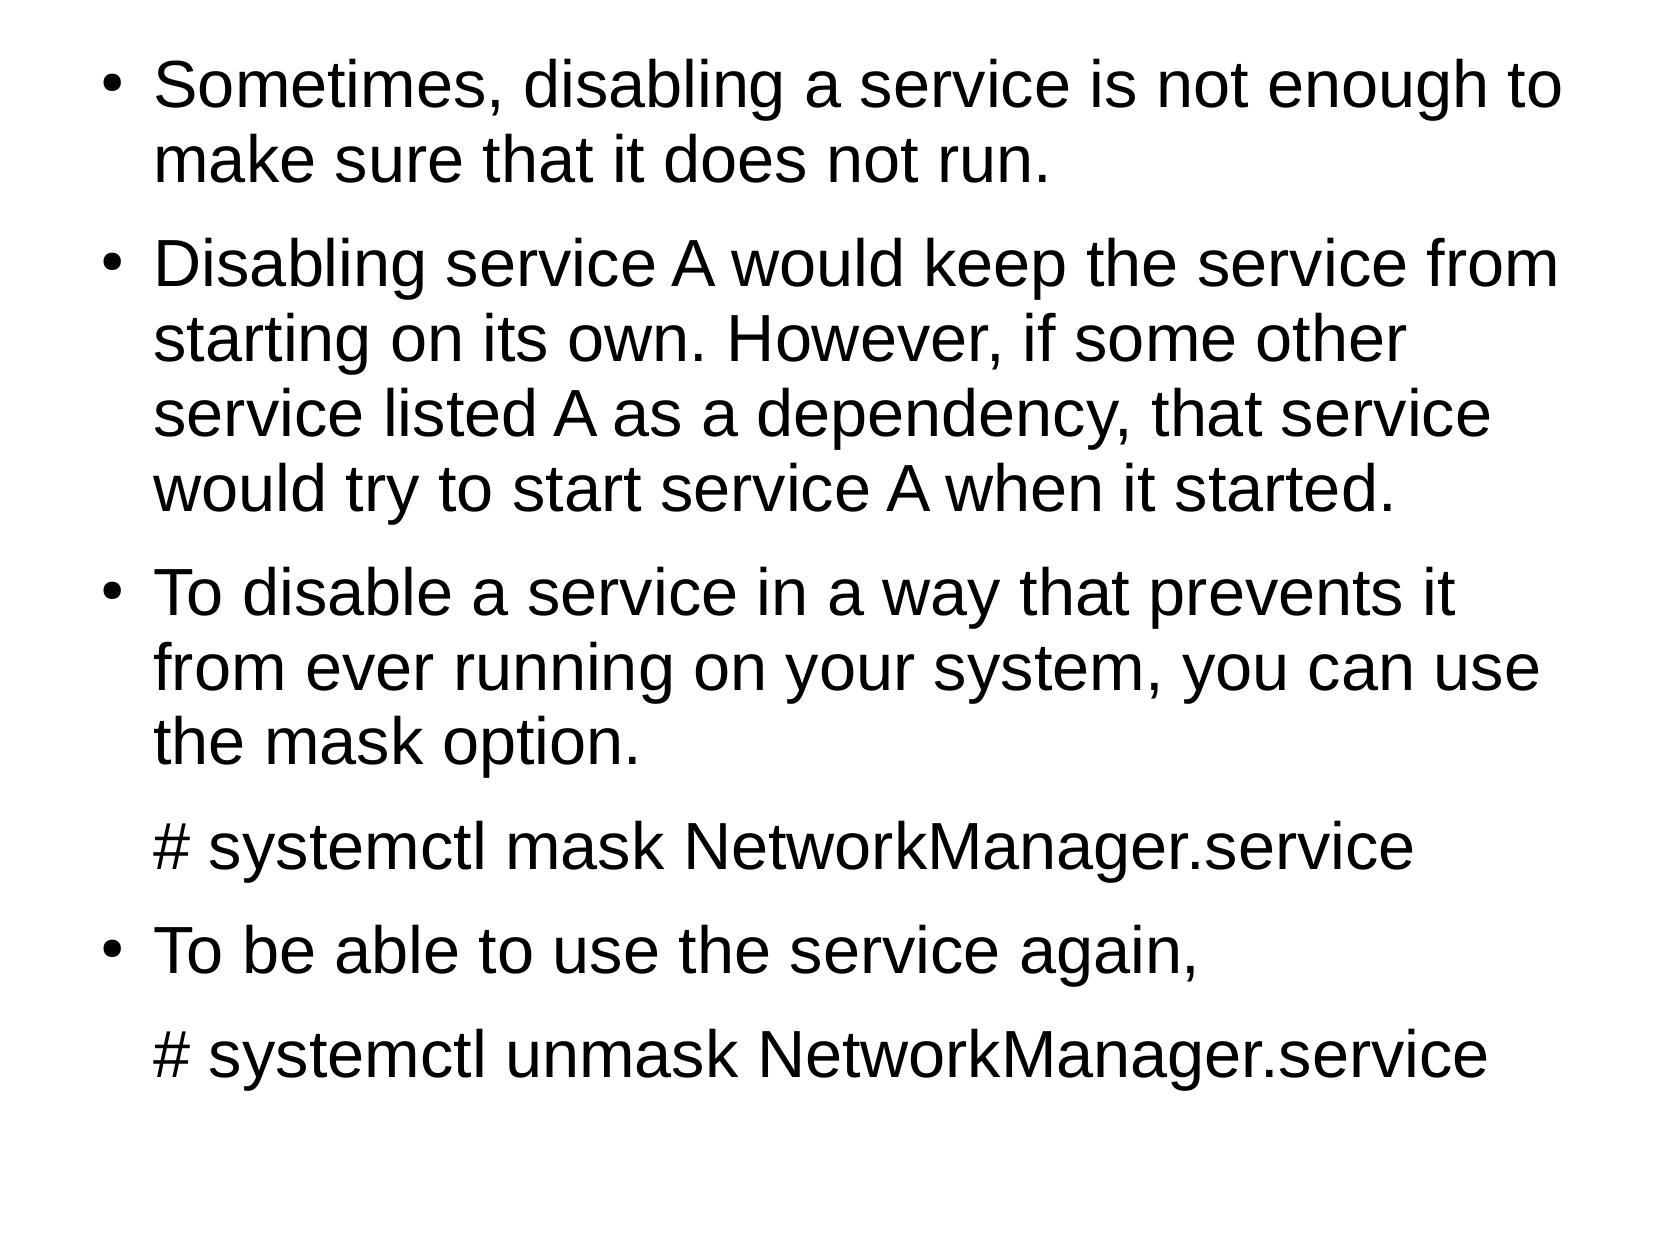

# Sometimes, disabling a service is not enough to make sure that it does not run.
Disabling service A would keep the service from starting on its own. However, if some other service listed A as a dependency, that service would try to start service A when it started.
To disable a service in a way that prevents it from ever running on your system, you can use the mask option.
# systemctl mask NetworkManager.service
To be able to use the service again,
# systemctl unmask NetworkManager.service